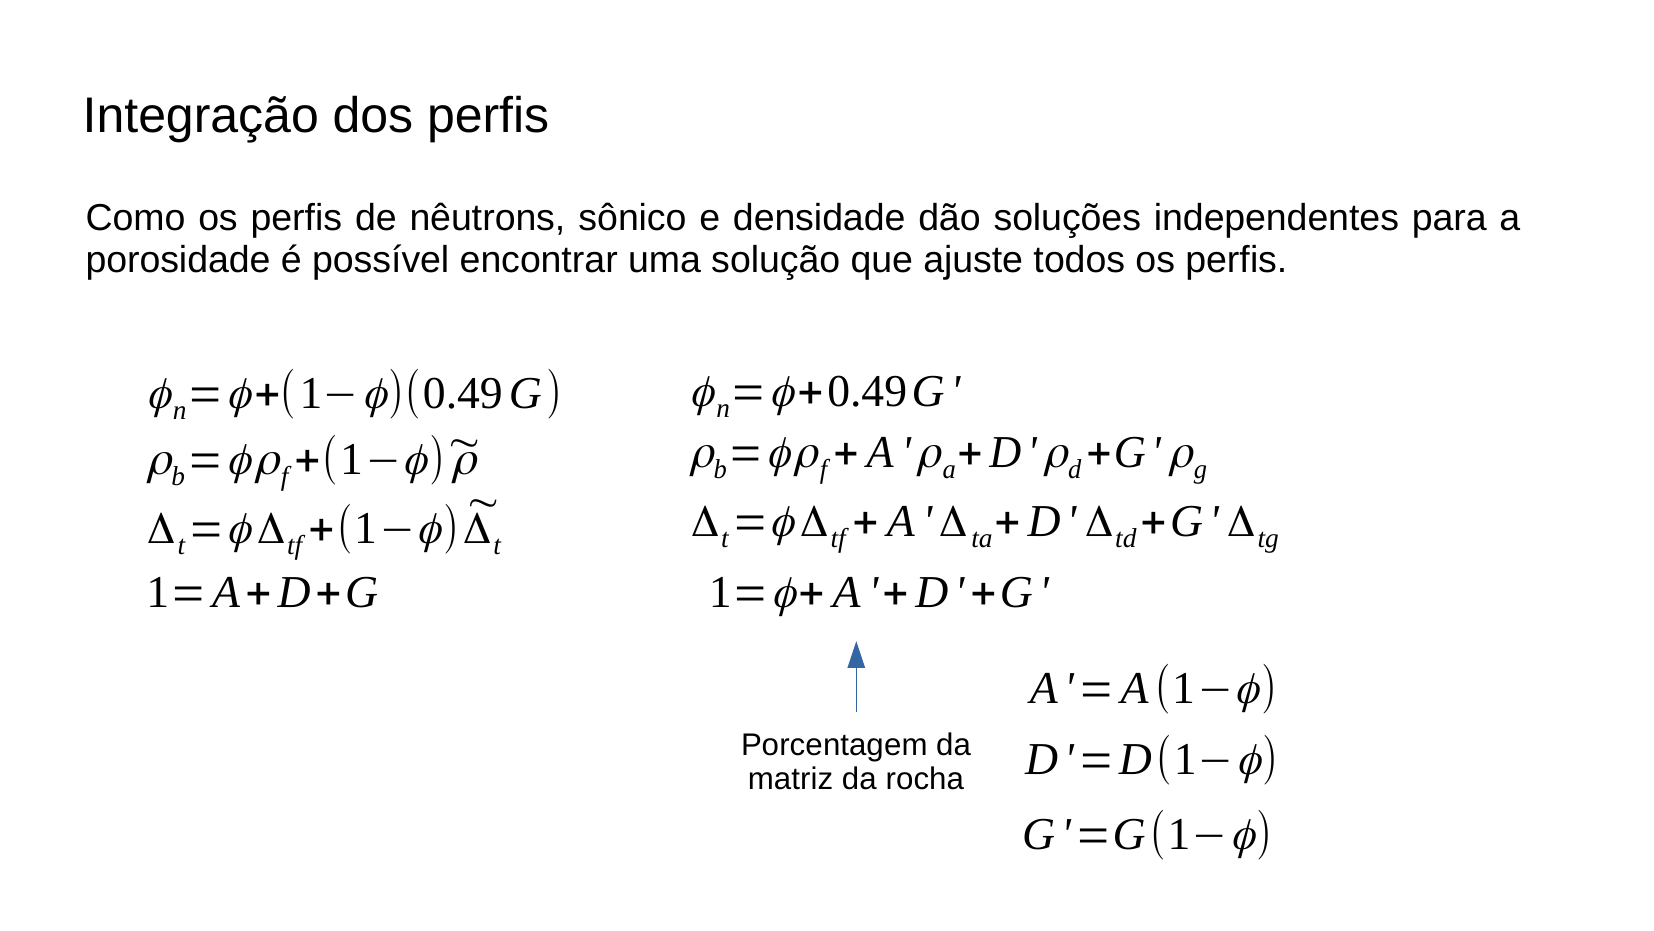

# Integração dos perfis
Como os perfis de nêutrons, sônico e densidade dão soluções independentes para a porosidade é possível encontrar uma solução que ajuste todos os perfis.
Porcentagem da matriz da rocha